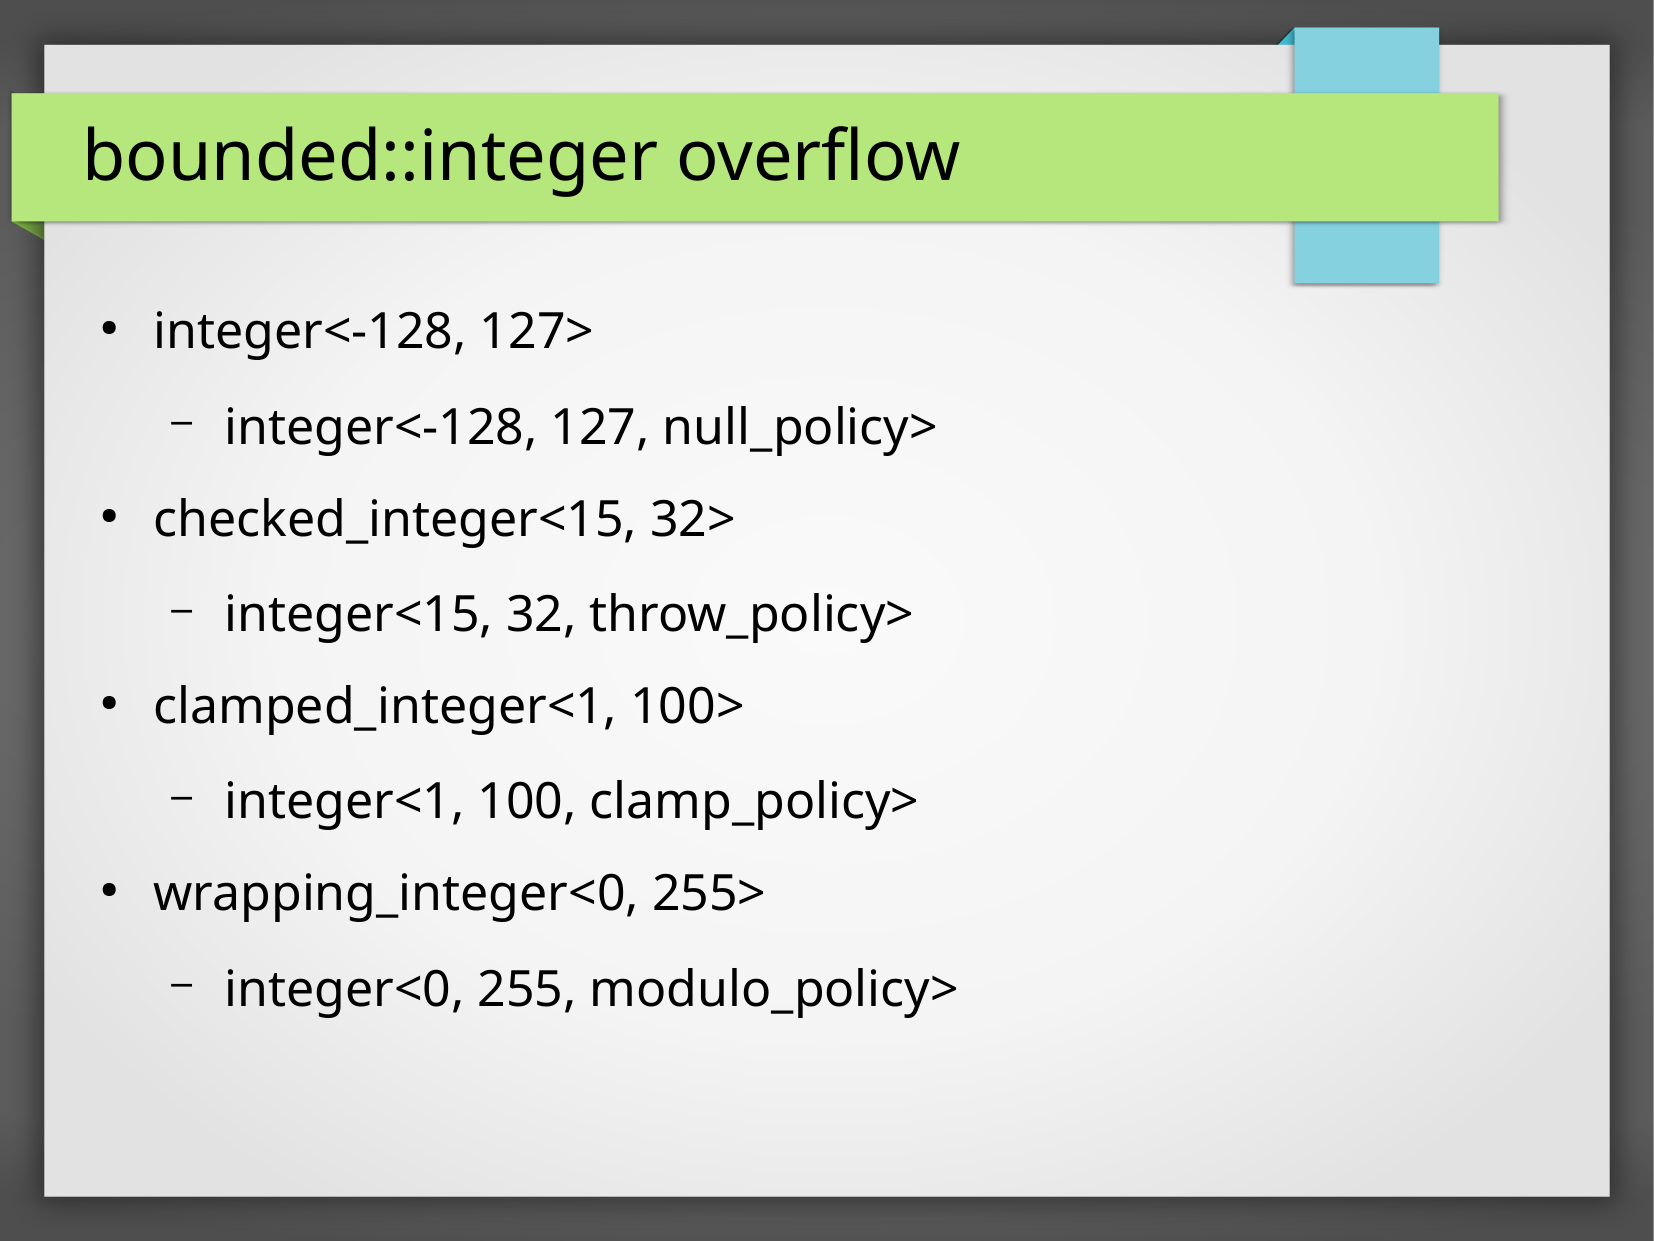

# bounded::integer overflow
integer<-128, 127>
integer<-128, 127, null_policy>
checked_integer<15, 32>
integer<15, 32, throw_policy>
clamped_integer<1, 100>
integer<1, 100, clamp_policy>
wrapping_integer<0, 255>
integer<0, 255, modulo_policy>